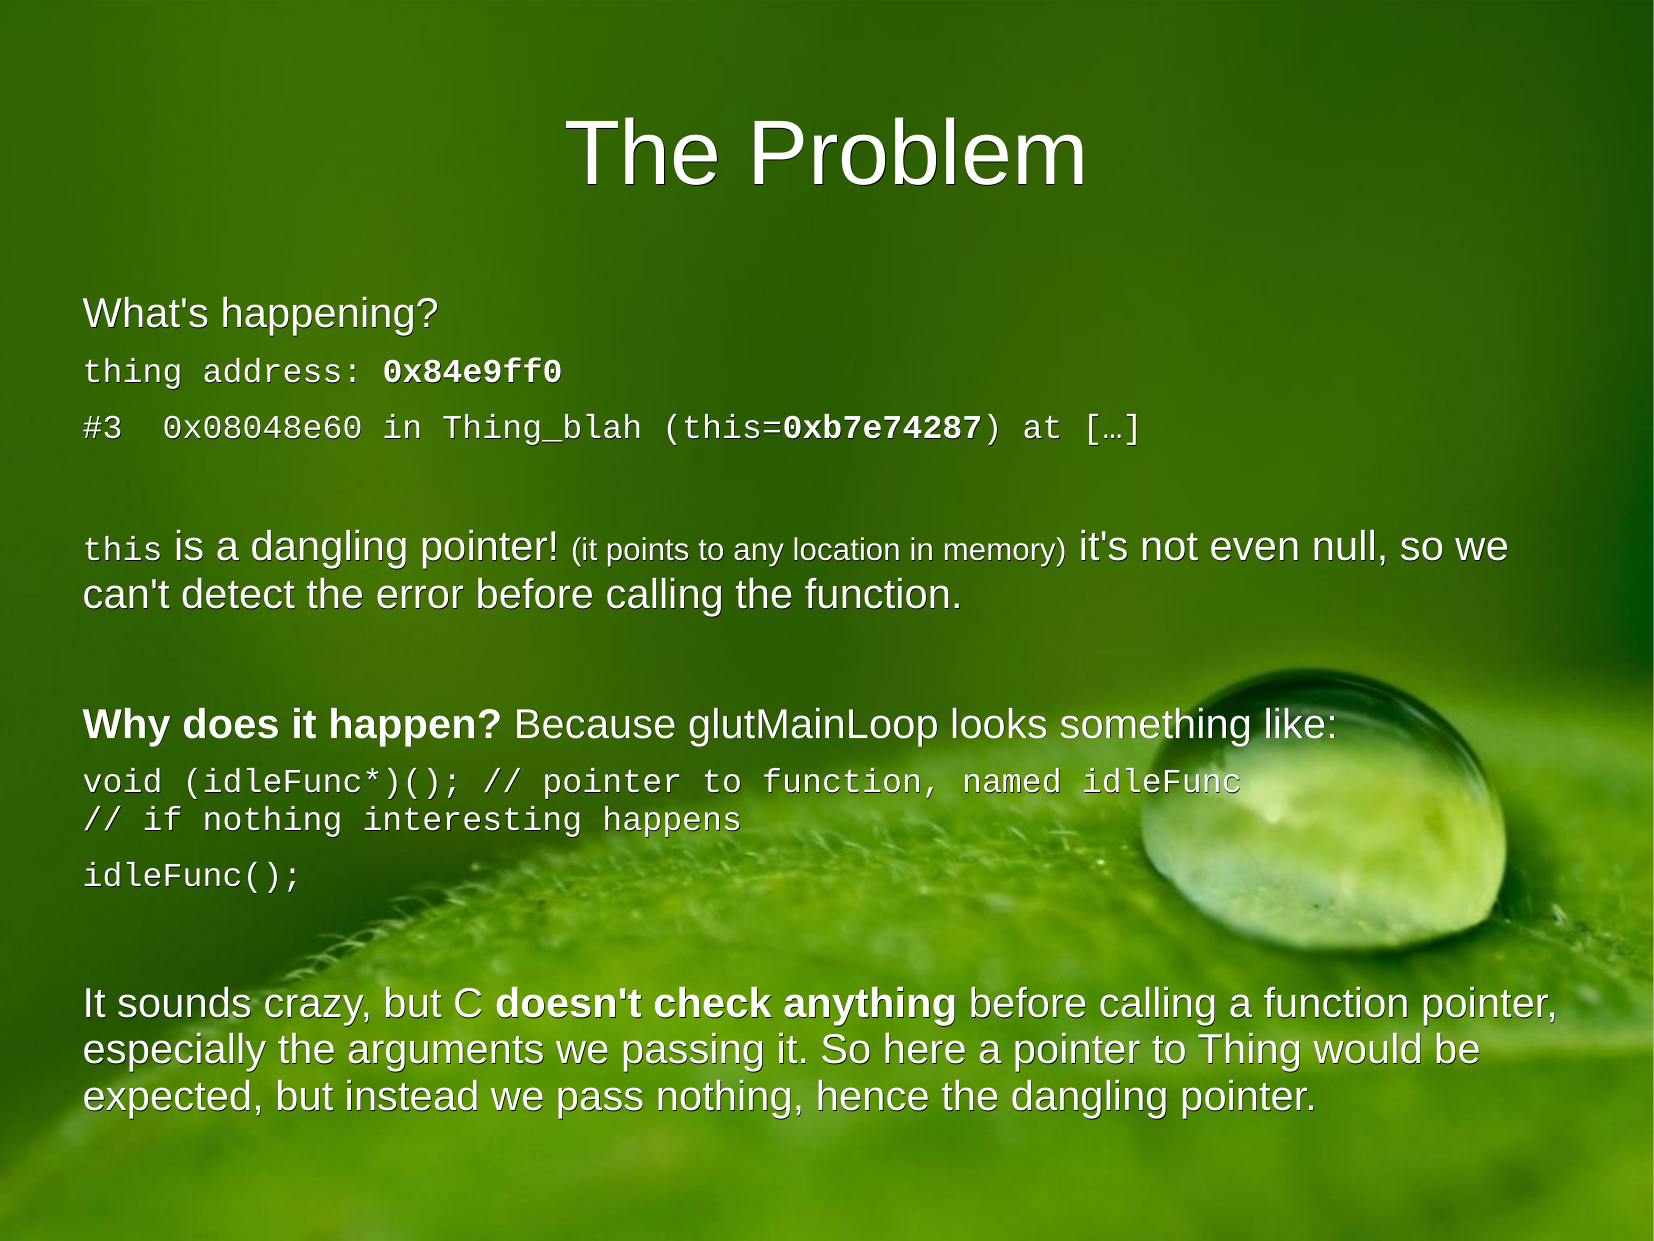

# The Problem
What's happening?
thing address: 0x84e9ff0
#3 0x08048e60 in Thing_blah (this=0xb7e74287) at […]
this is a dangling pointer! (it points to any location in memory) it's not even null, so we can't detect the error before calling the function.
Why does it happen? Because glutMainLoop looks something like:
void (idleFunc*)(); // pointer to function, named idleFunc
// if nothing interesting happens
idleFunc();
It sounds crazy, but C doesn't check anything before calling a function pointer, especially the arguments we passing it. So here a pointer to Thing would be expected, but instead we pass nothing, hence the dangling pointer.